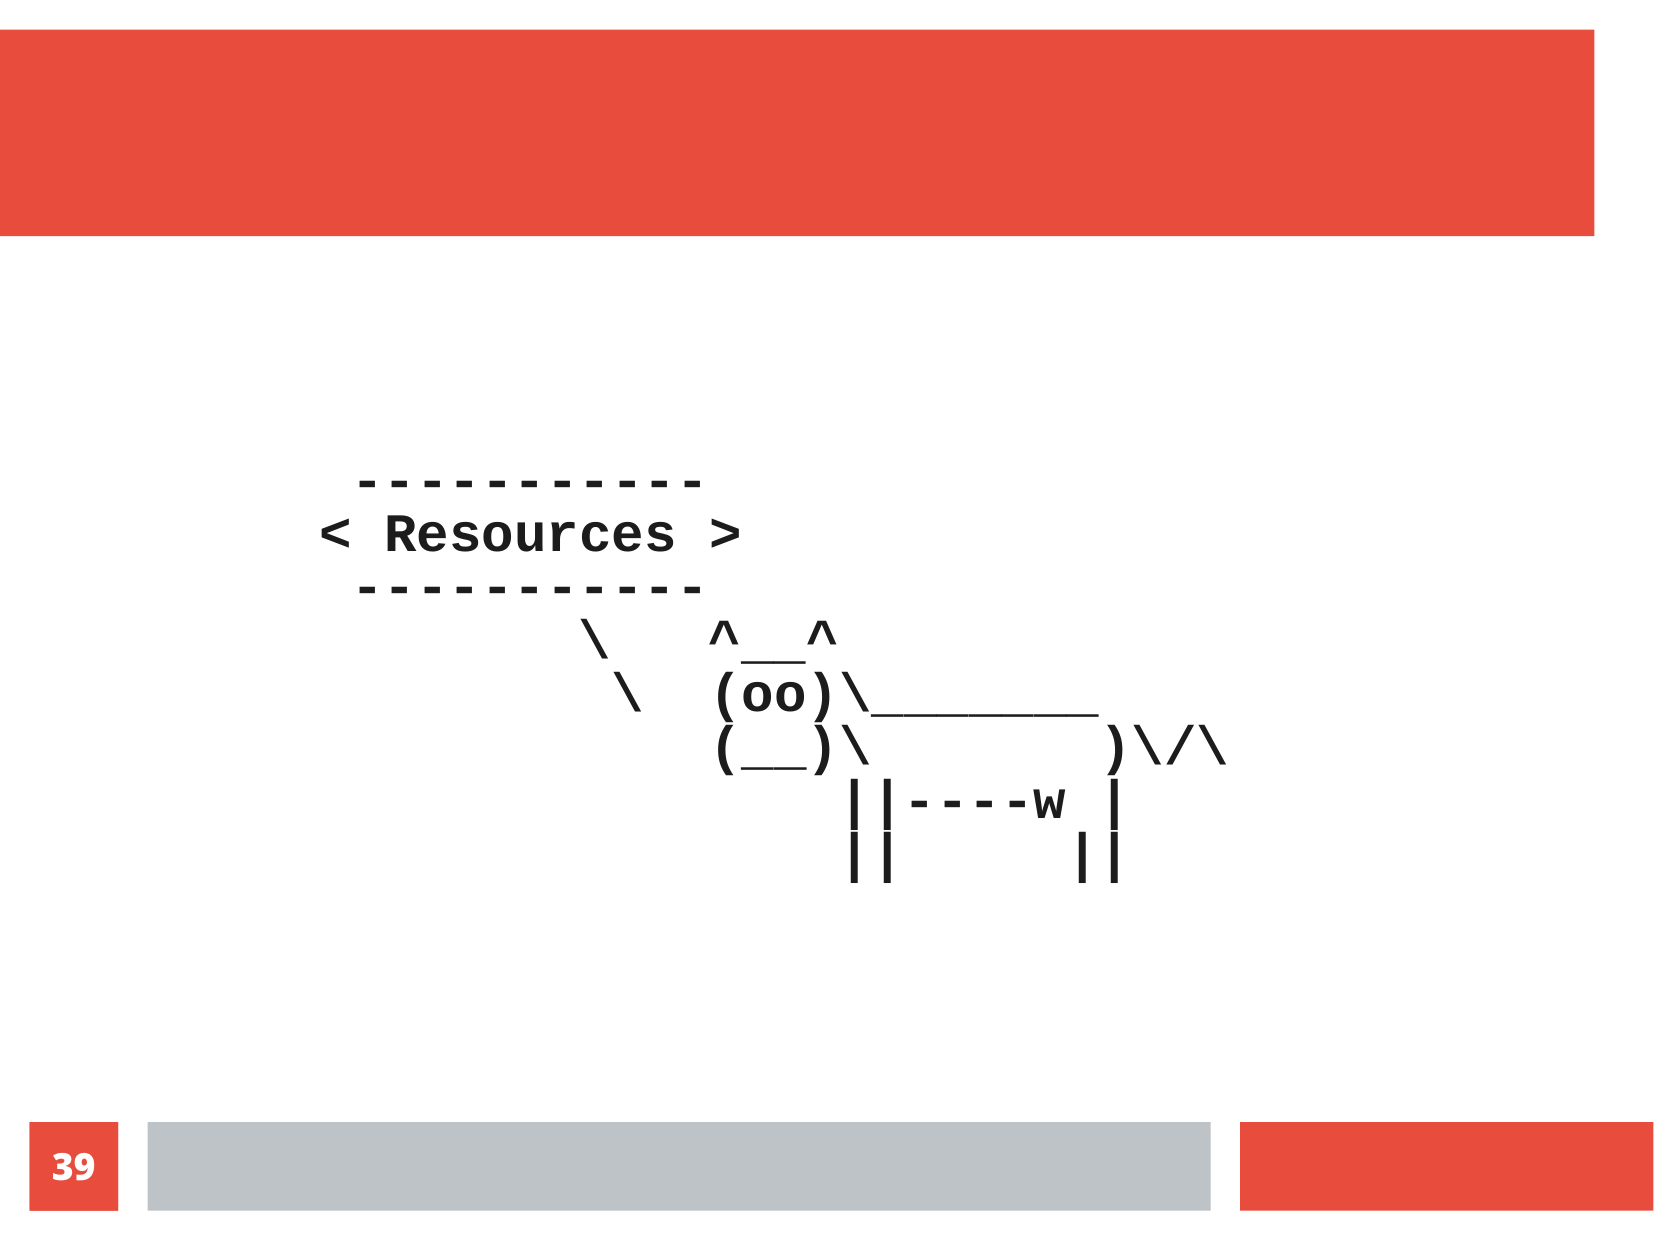

#
 -----------
 < Resources >
 -----------
 \ ^__^
 \ (oo)\_______
 (__)\ )\/\
 ||----w |
 || ||
39